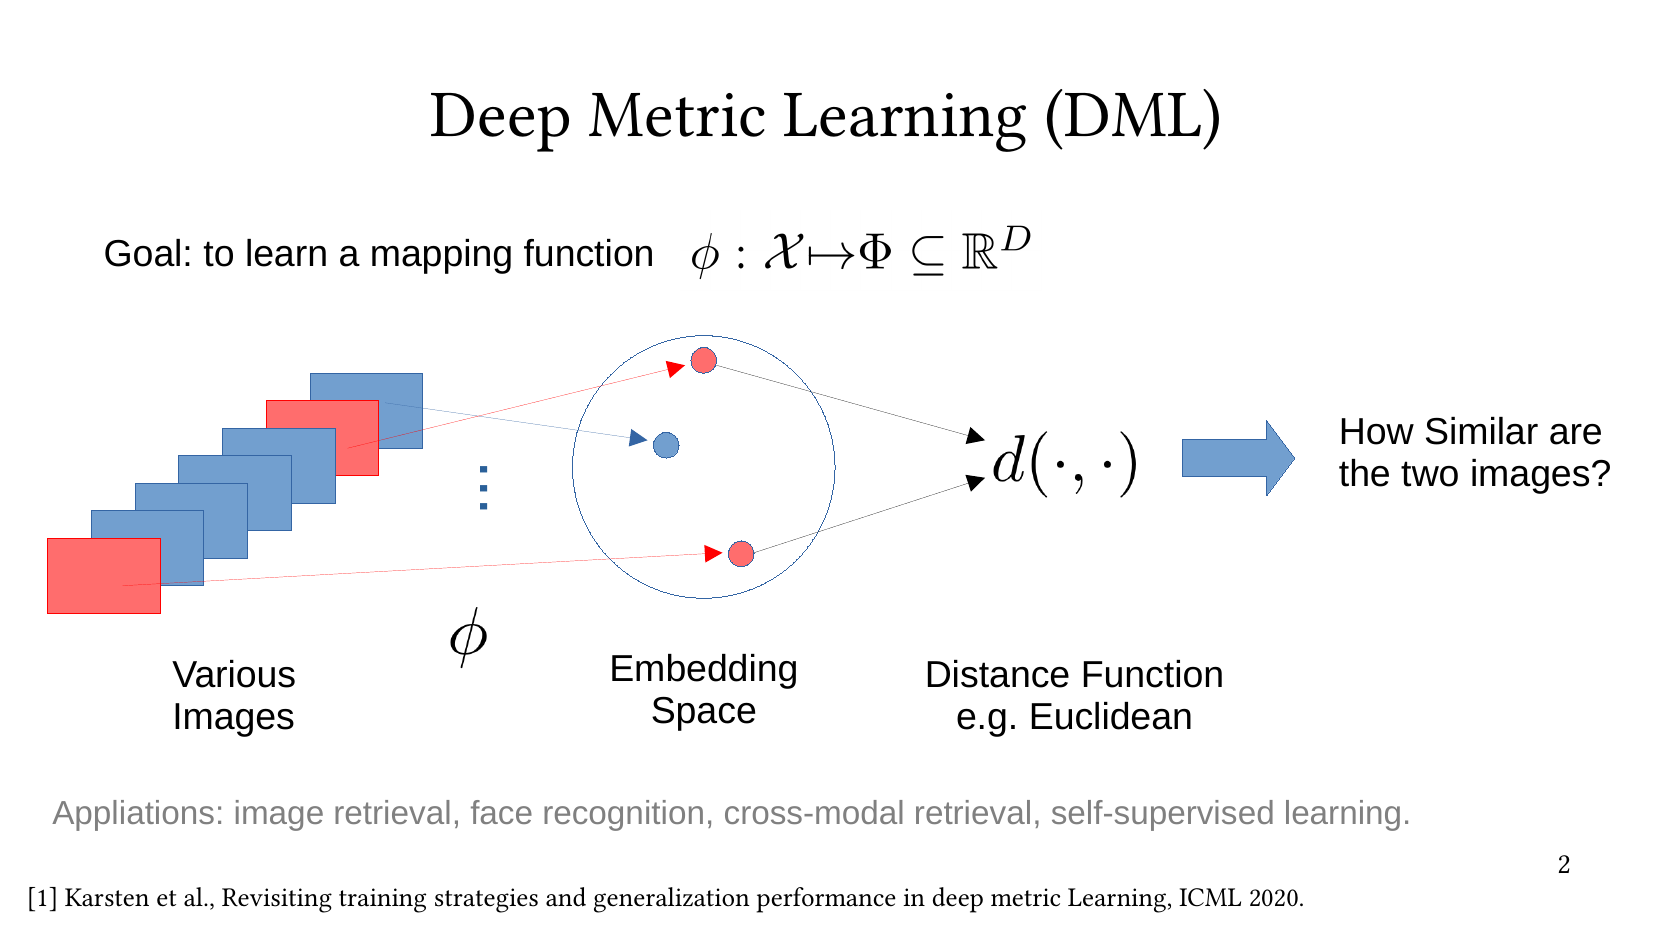

# Deep Metric Learning (DML)
Goal: to learn a mapping function
How Similar are
the two images?
...
Embedding
Space
Various
Images
Distance Function
e.g. Euclidean
Appliations: image retrieval, face recognition, cross-modal retrieval, self-supervised learning.
2
[1] Karsten et al., Revisiting training strategies and generalization performance in deep metric Learning, ICML 2020.